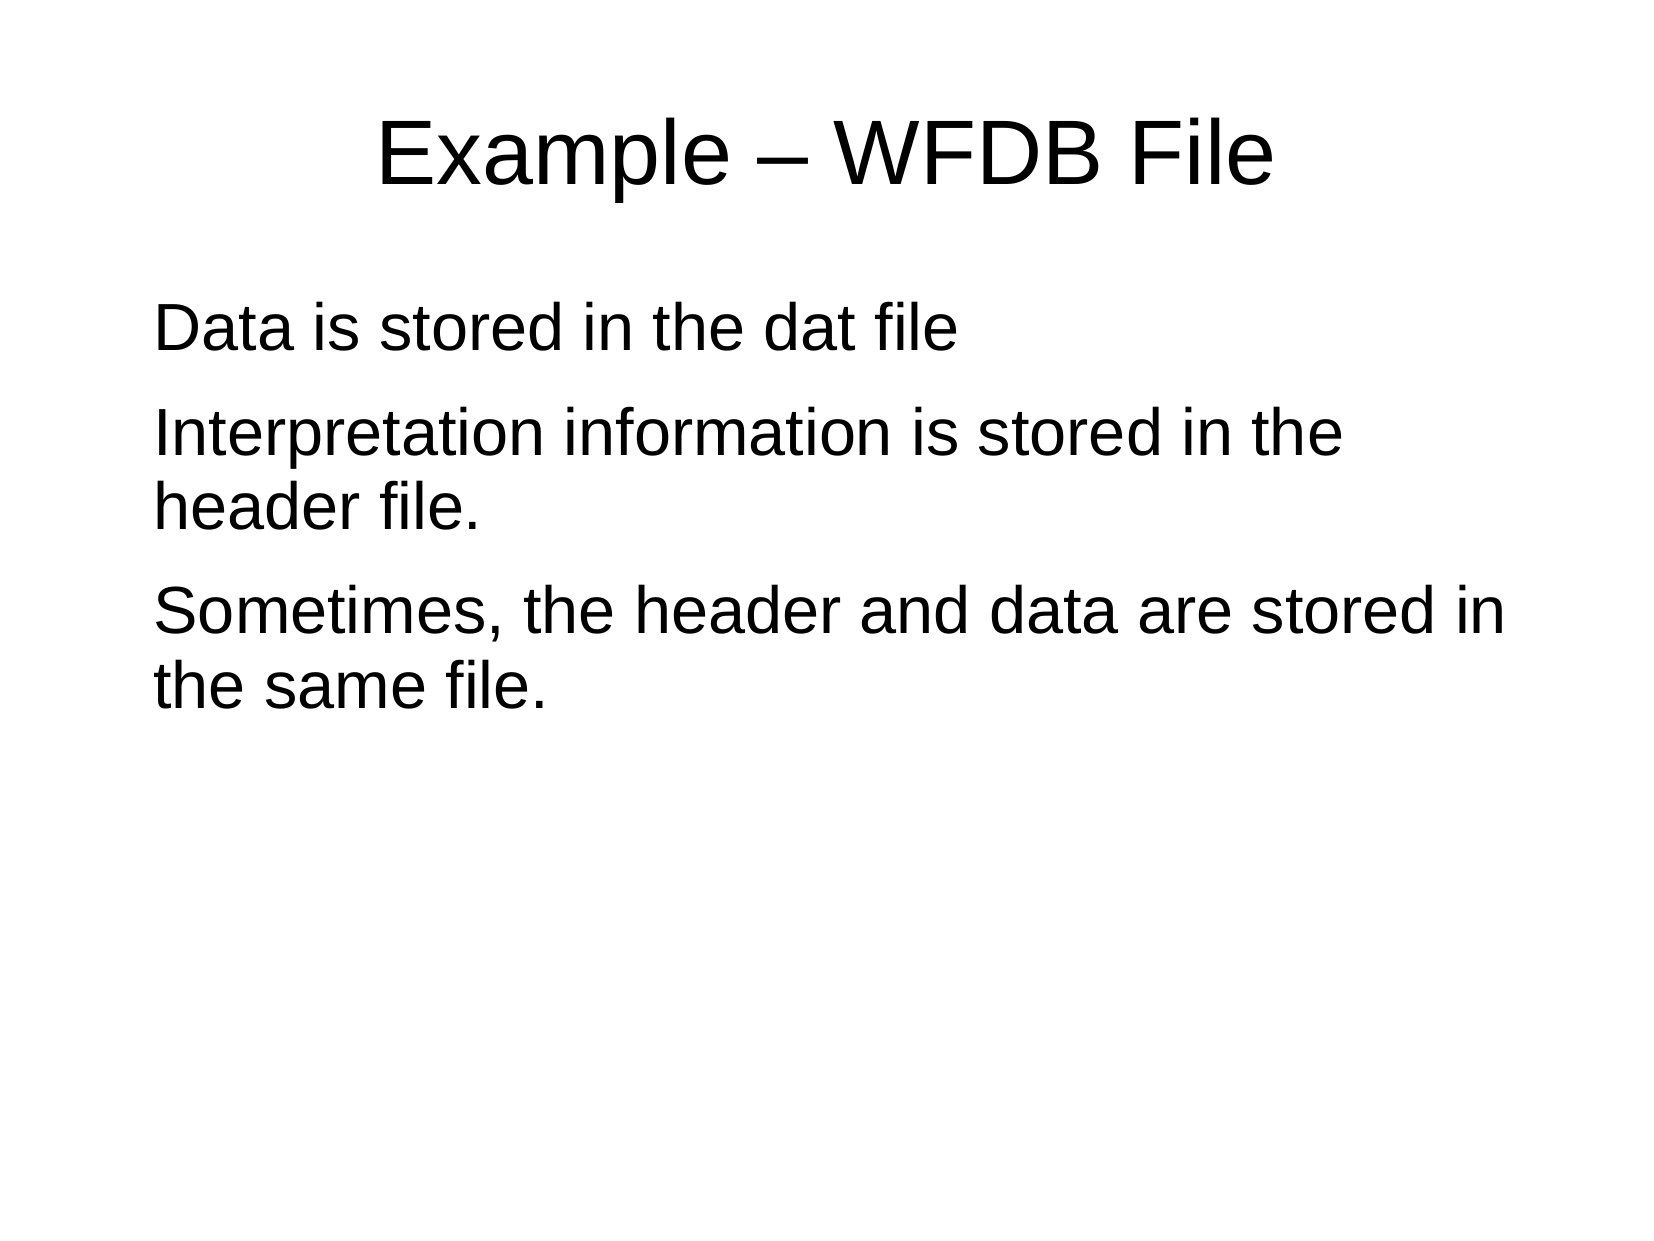

# Example – WFDB File
Data is stored in the dat file
Interpretation information is stored in the header file.
Sometimes, the header and data are stored in the same file.